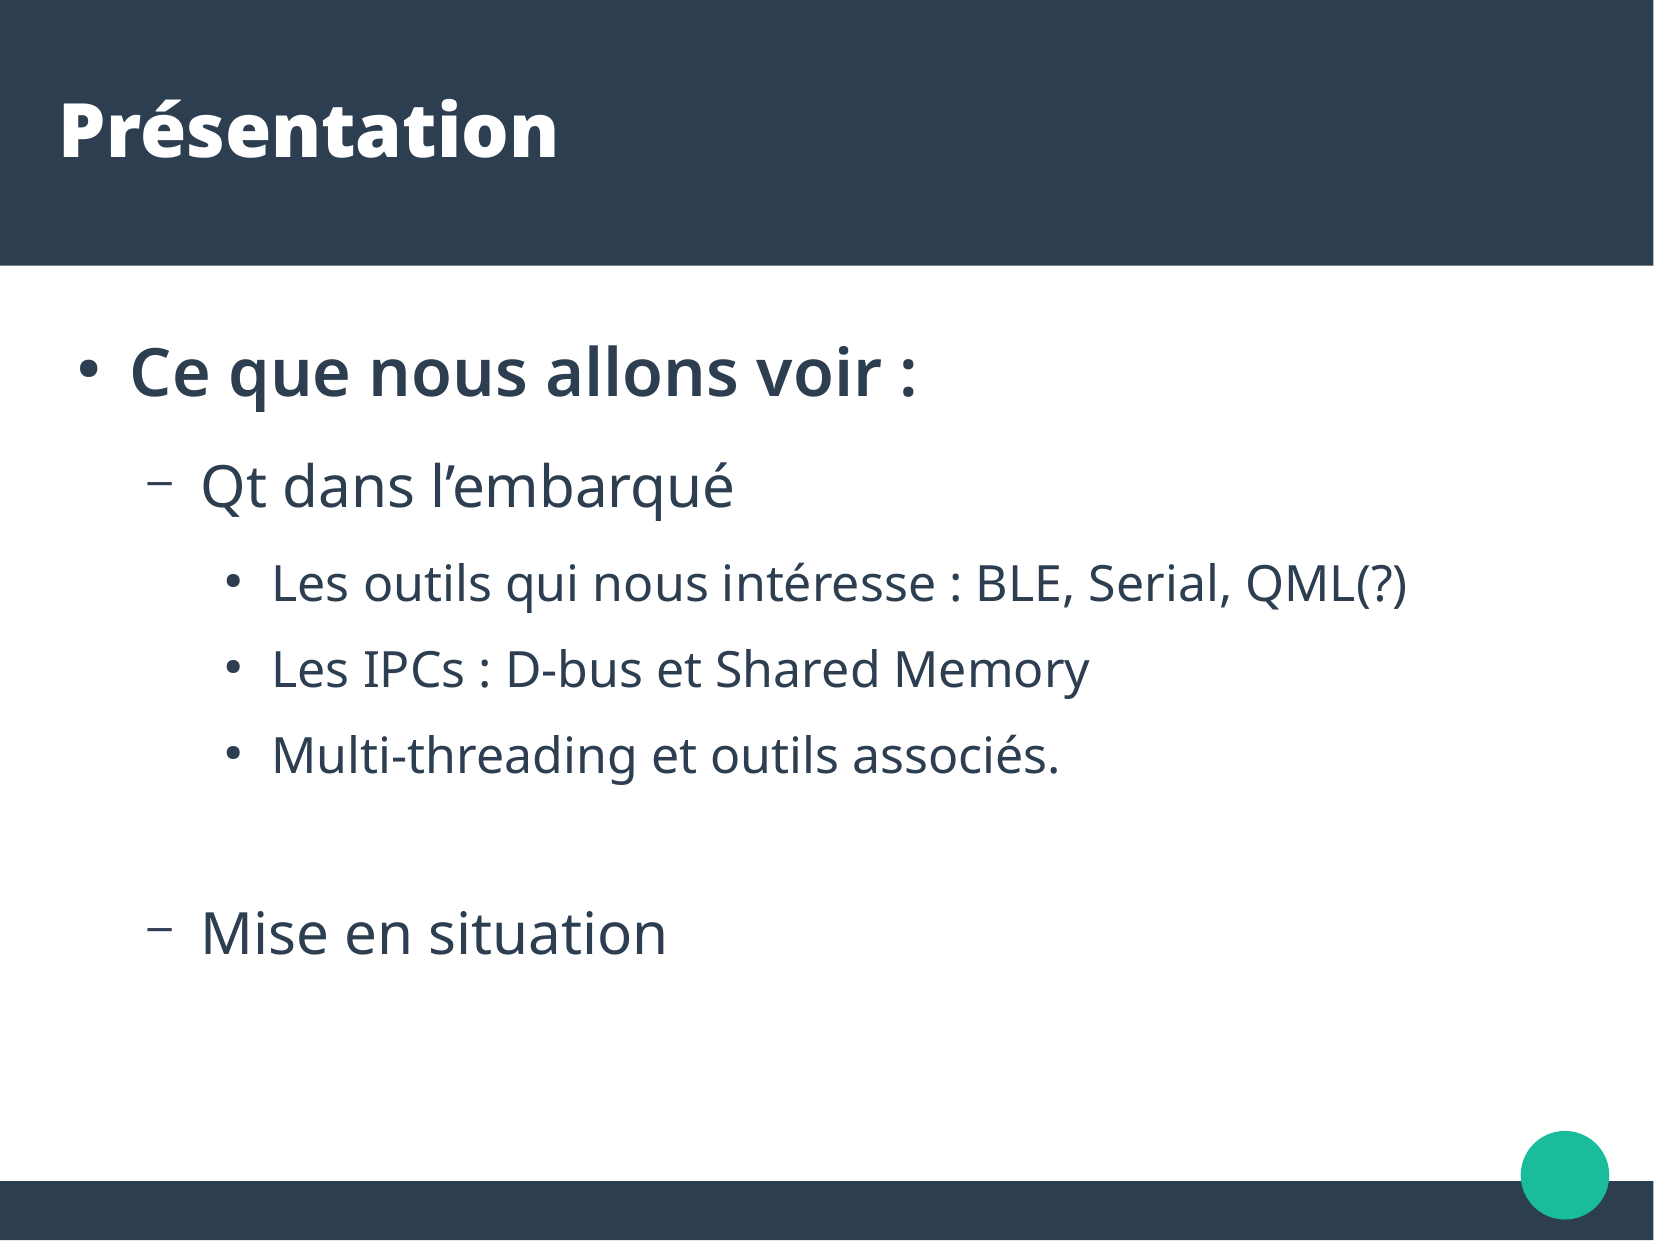

# Présentation
Ce que nous allons voir :
Qt dans l’embarqué
Les outils qui nous intéresse : BLE, Serial, QML(?)
Les IPCs : D-bus et Shared Memory
Multi-threading et outils associés.
Mise en situation